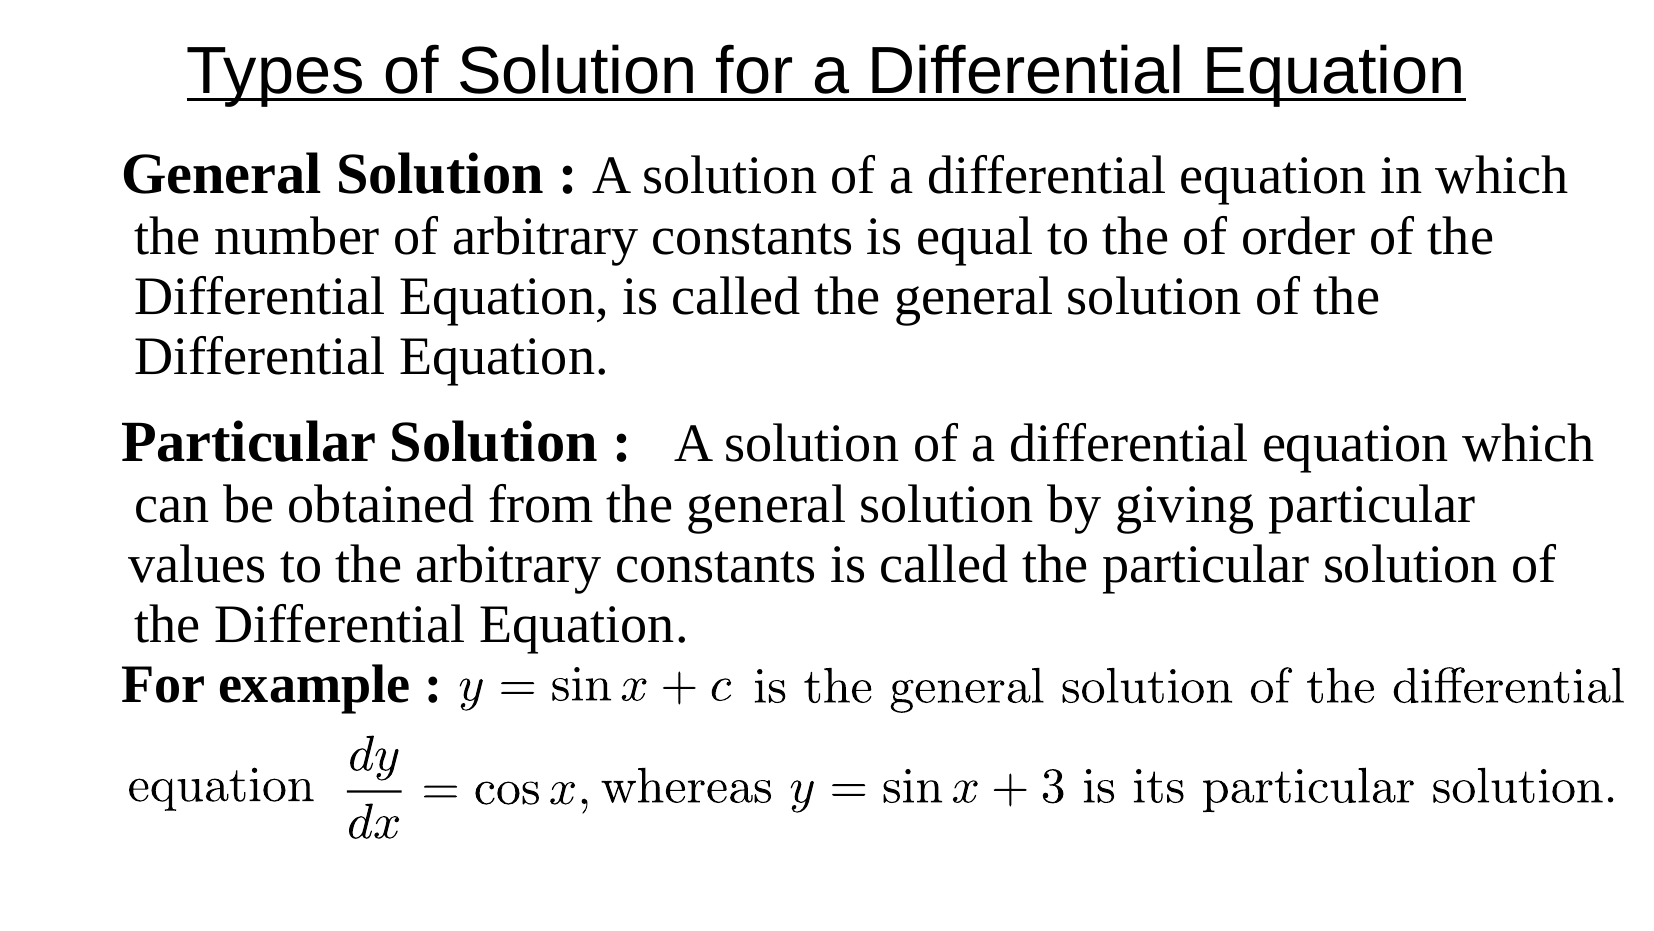

# Types of Solution for a Differential Equation
	General Solution : A solution of a differential equation in which
	 the number of arbitrary constants is equal to the of order of the
	 Differential Equation, is called the general solution of the
	 Differential Equation.
	Particular Solution : A solution of a differential equation which
	 can be obtained from the general solution by giving particular
 values to the arbitrary constants is called the particular solution of
	 the Differential Equation.
	For example :